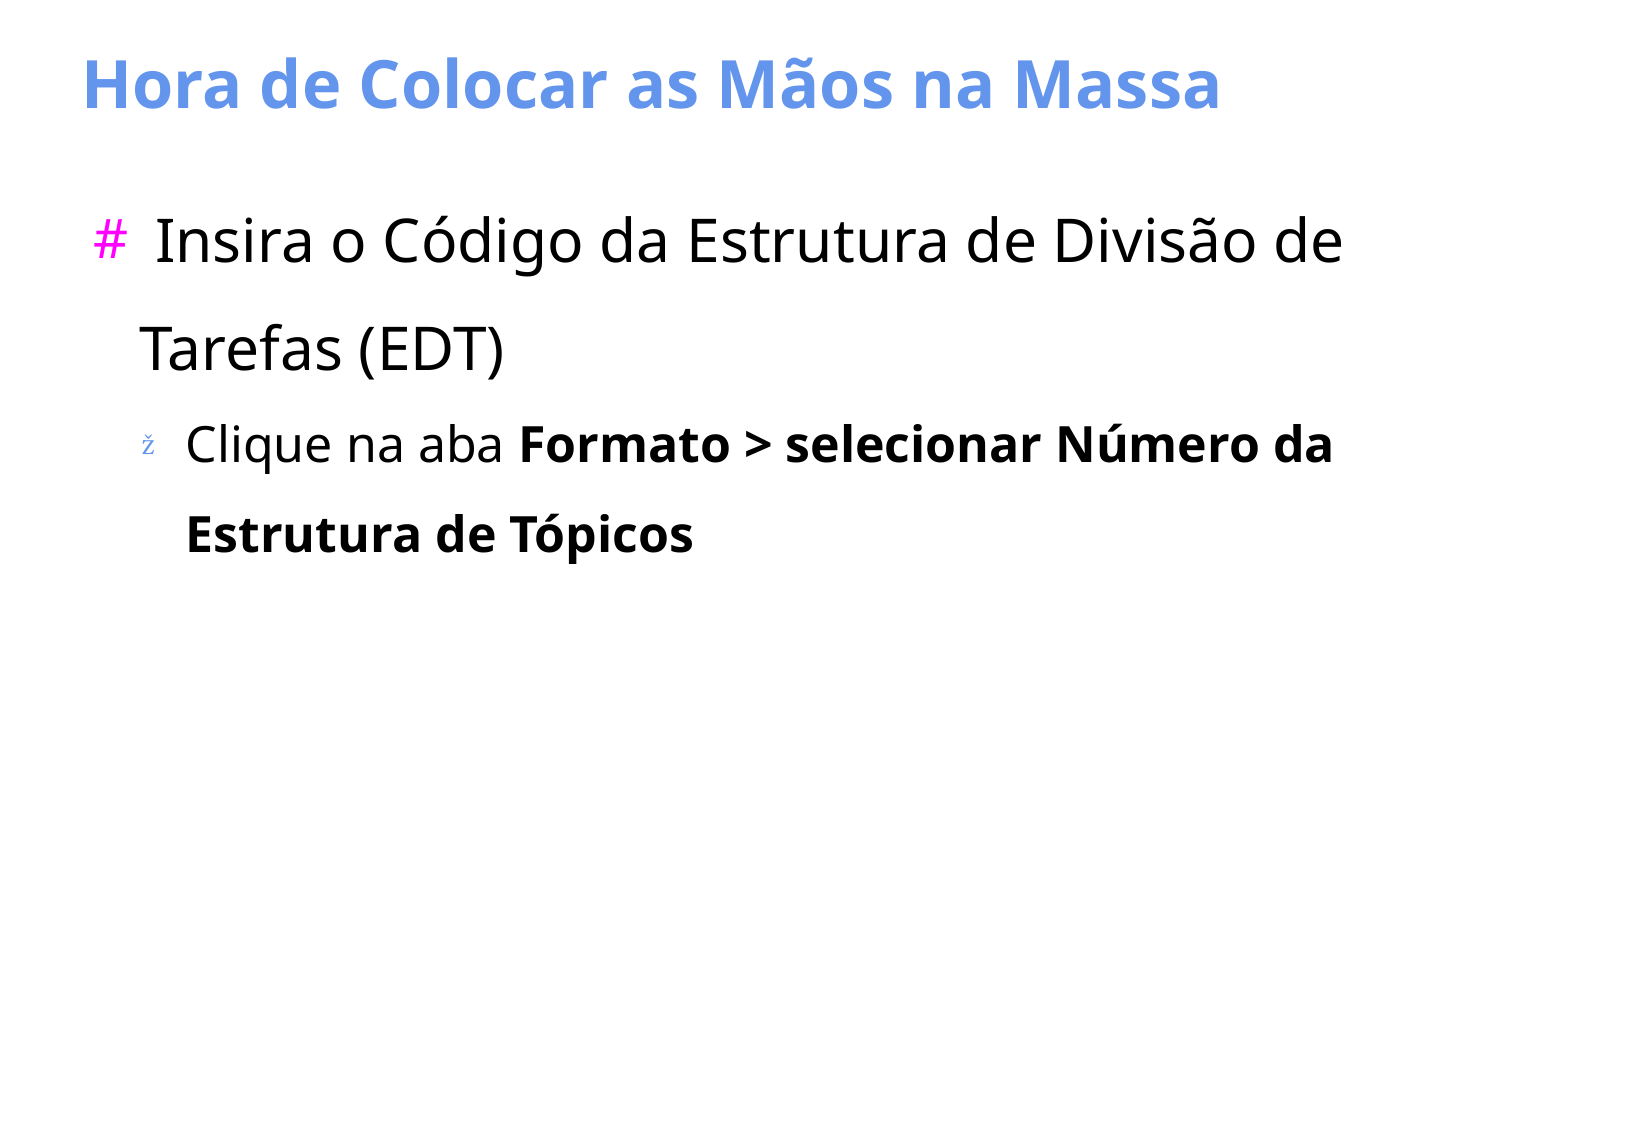

# Hora de Colocar as Mãos na Massa
 Insira o Código da Estrutura de Divisão de Tarefas (EDT)
Clique na aba Formato > selecionar Número da Estrutura de Tópicos